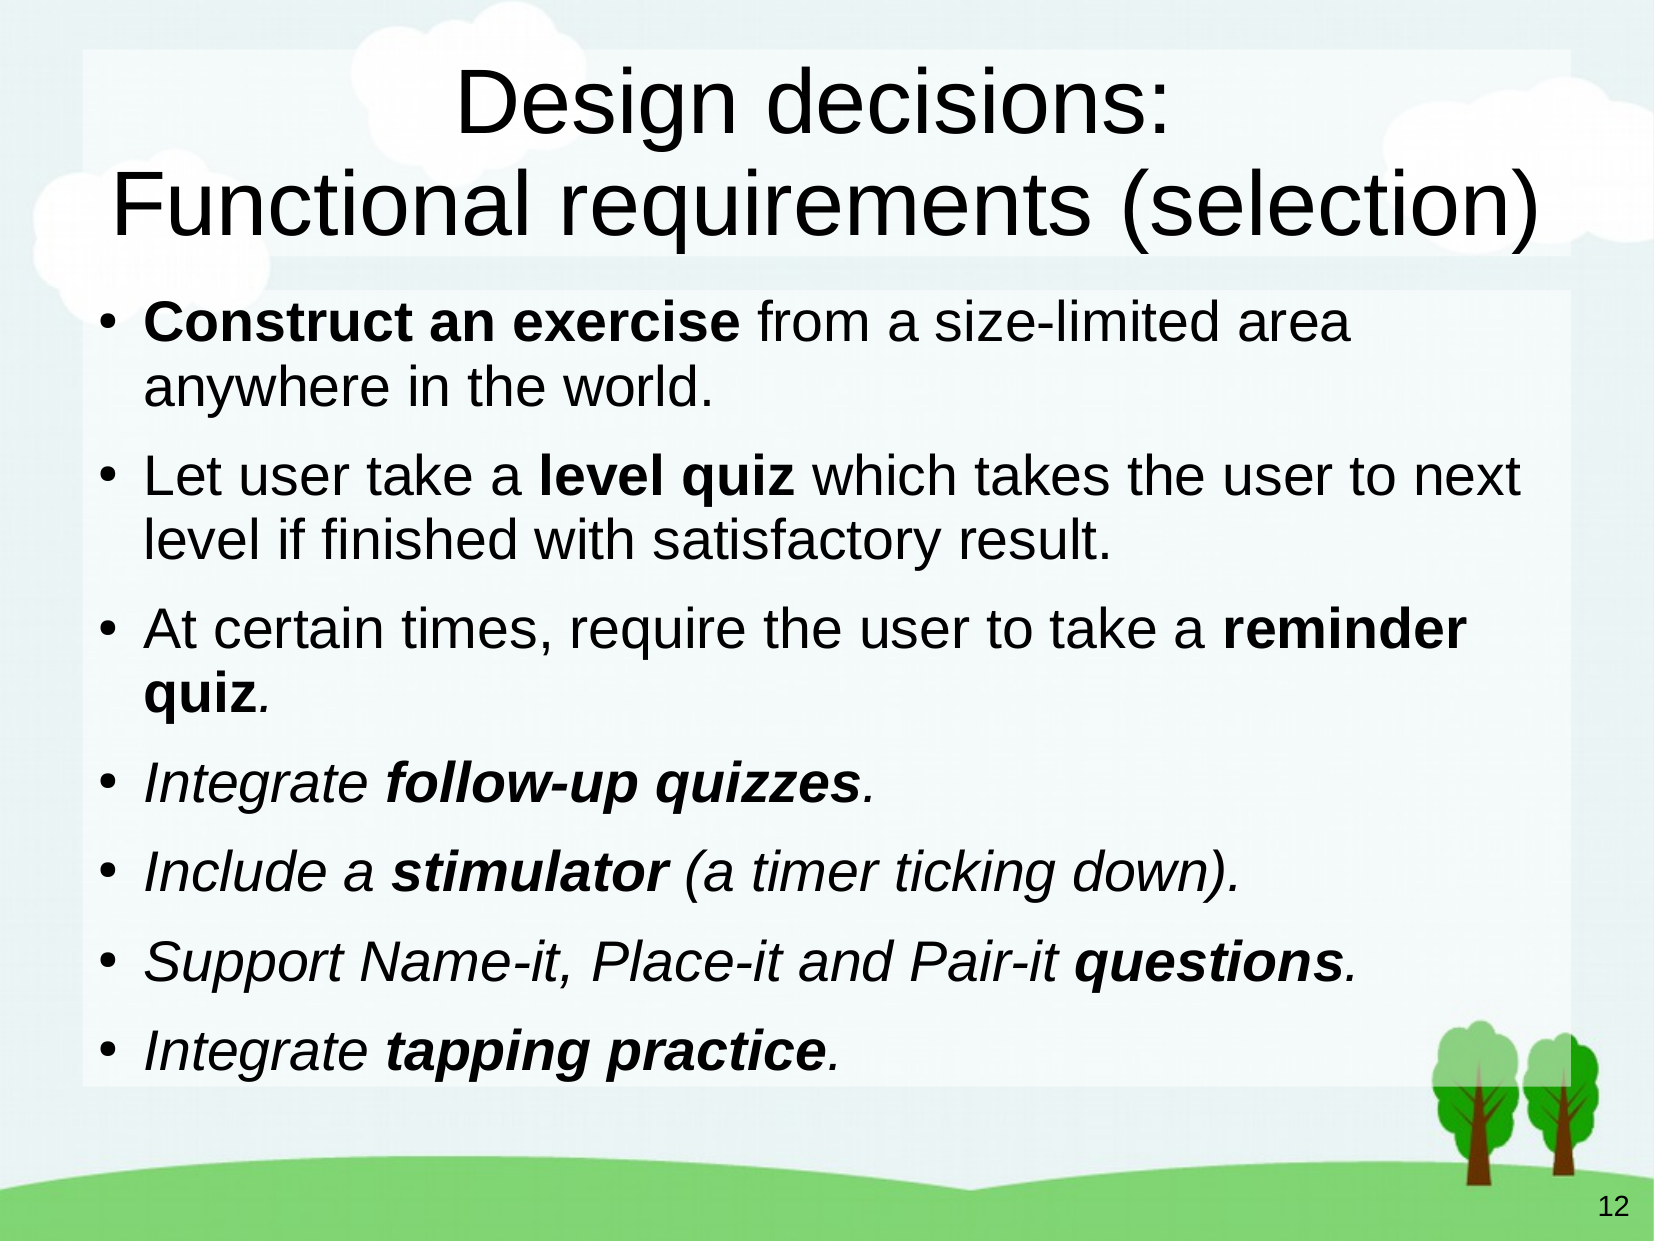

# Design decisions: Functional requirements (selection)
Construct an exercise from a size-limited area anywhere in the world.
Let user take a level quiz which takes the user to next level if finished with satisfactory result.
At certain times, require the user to take a reminder quiz.
Integrate follow-up quizzes.
Include a stimulator (a timer ticking down).
Support Name-it, Place-it and Pair-it questions.
Integrate tapping practice.
12